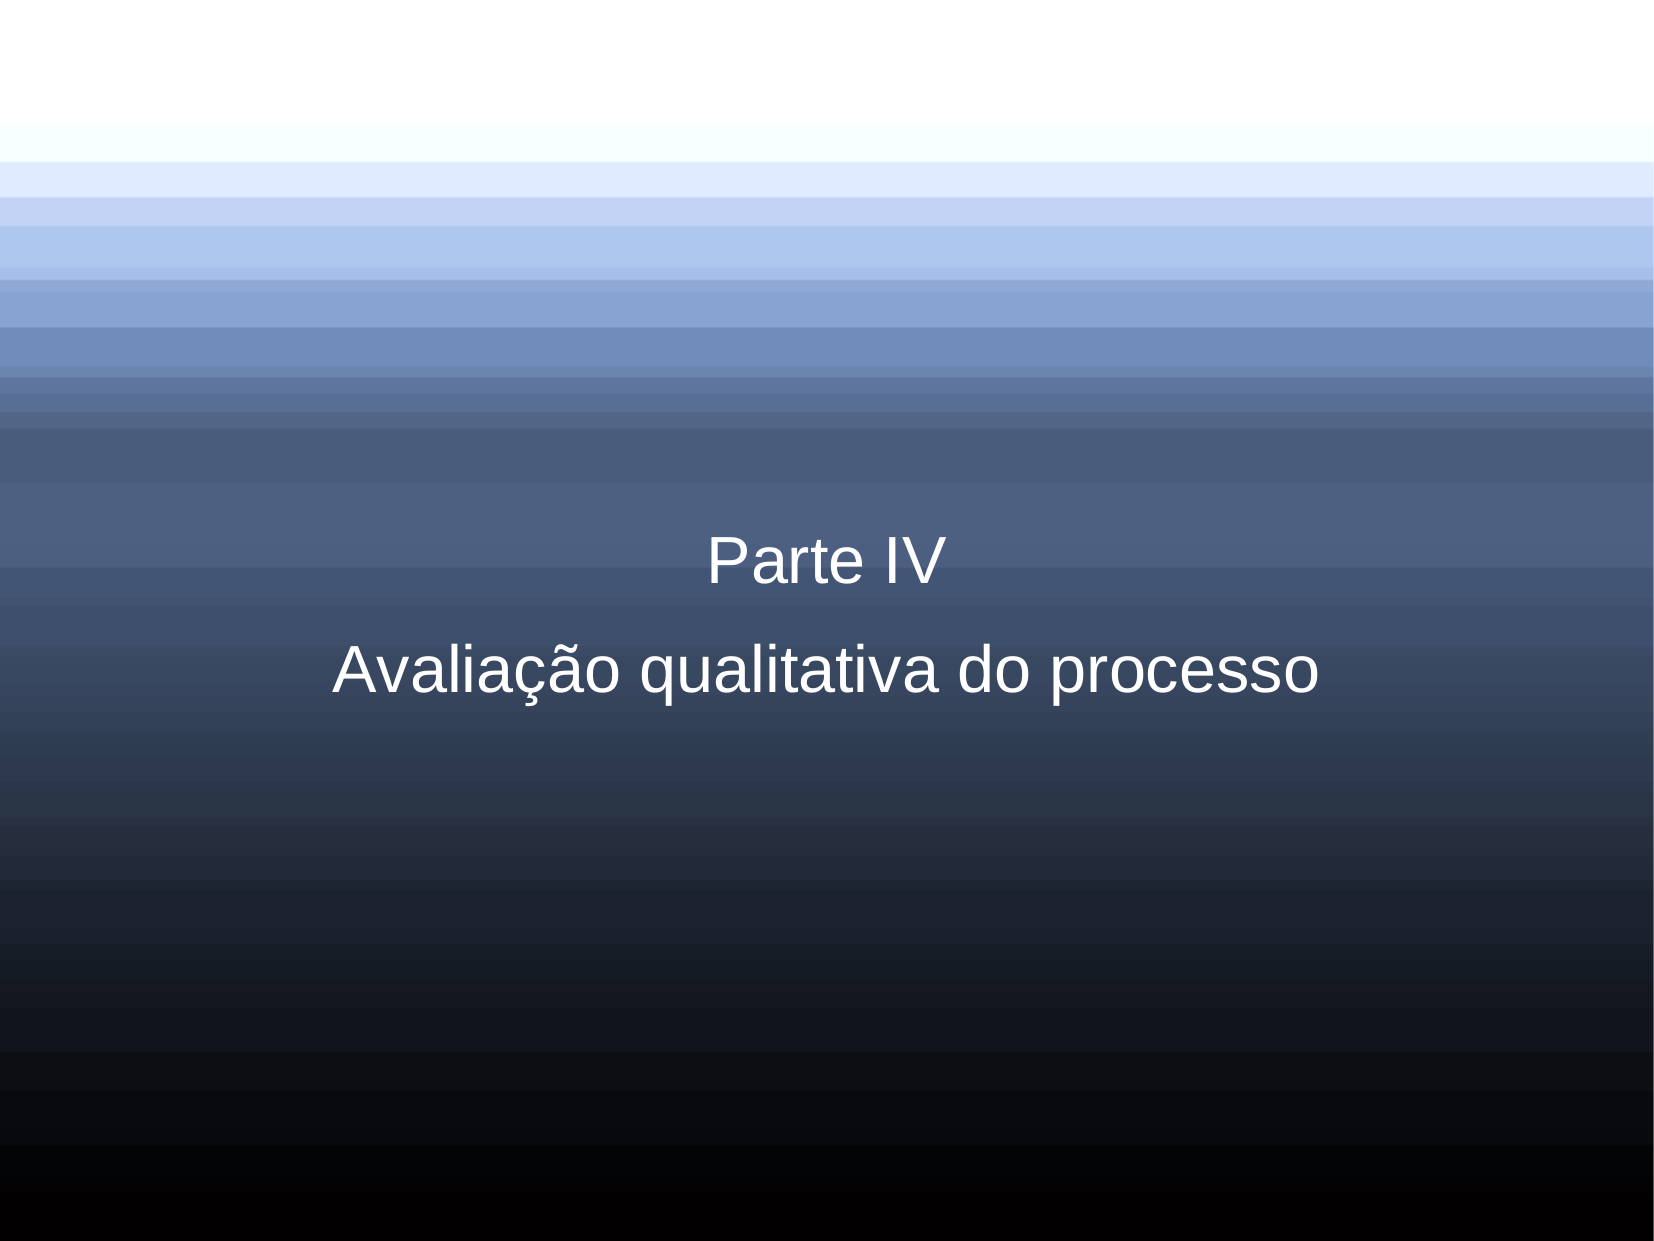

# Parte IV
Avaliação qualitativa do processo